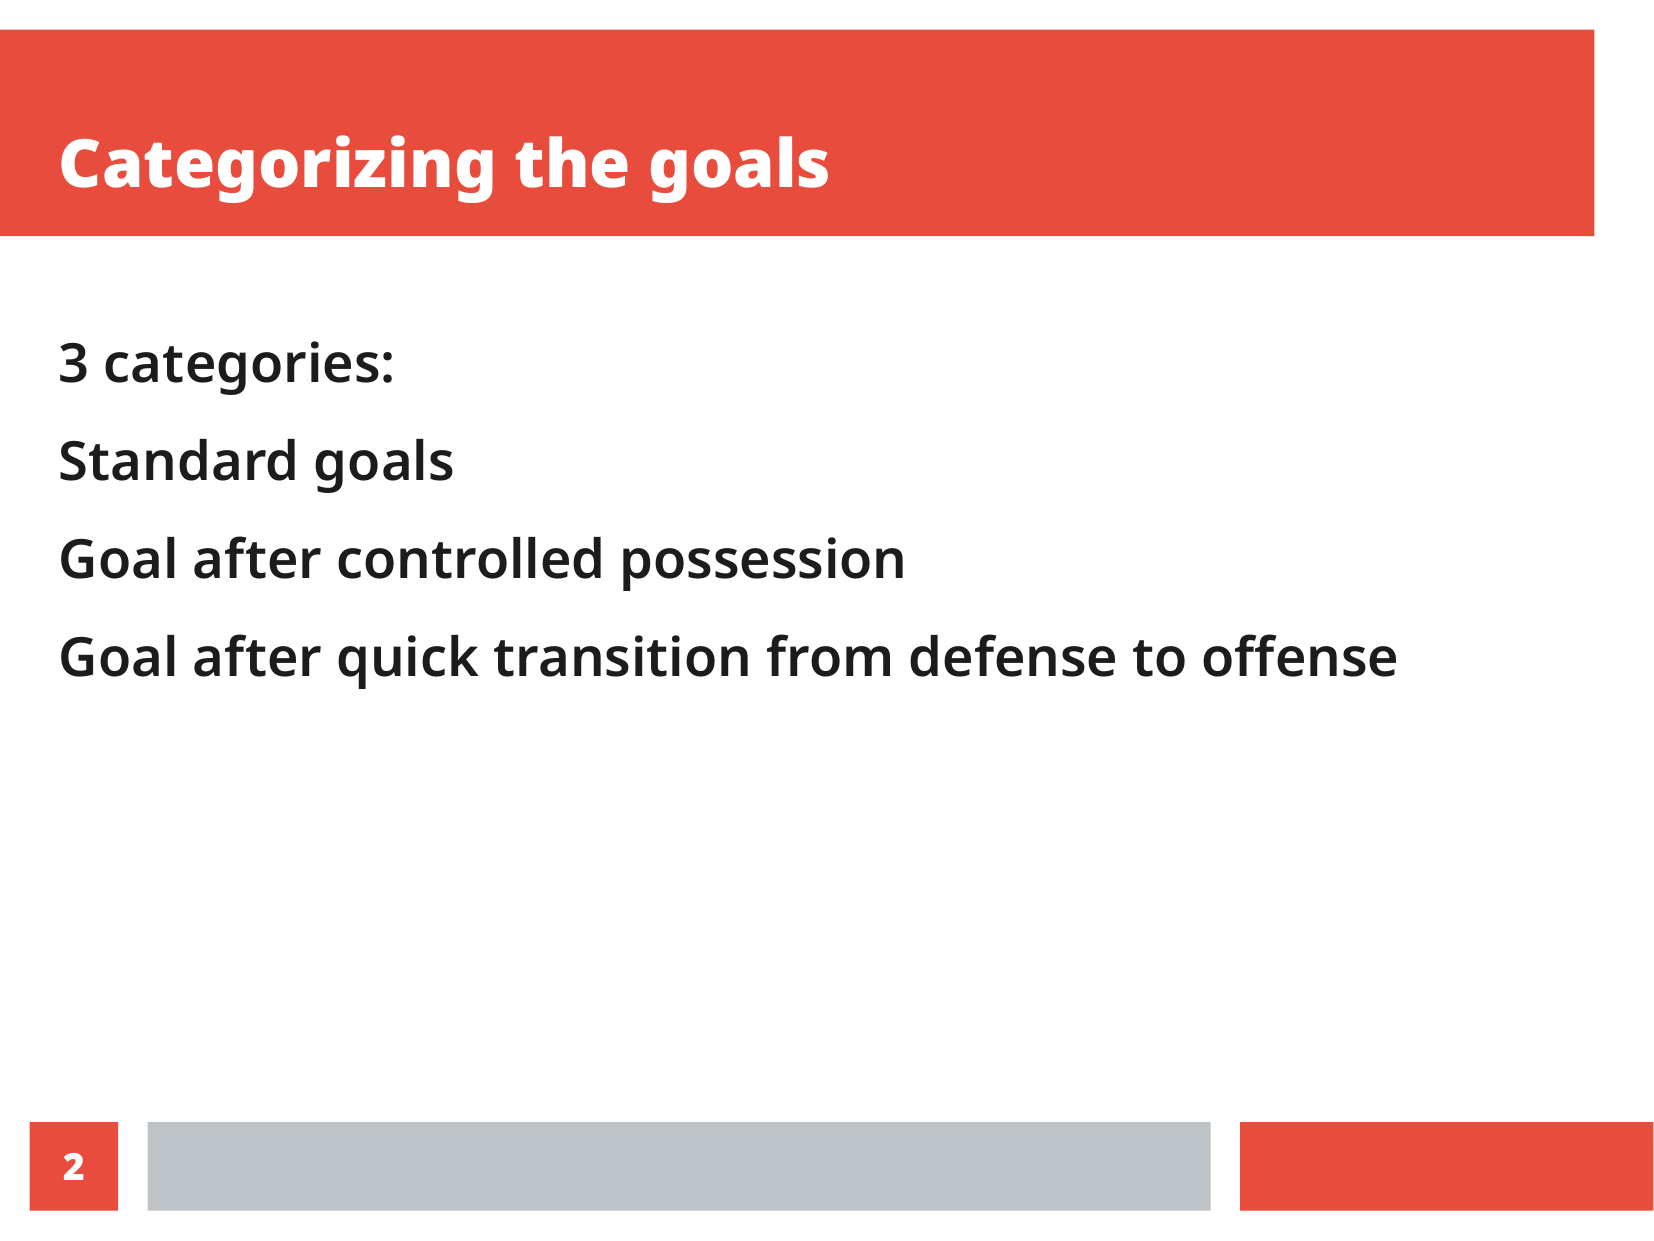

# Categorizing the goals
3 categories:
Standard goals
Goal after controlled possession
Goal after quick transition from defense to offense
2